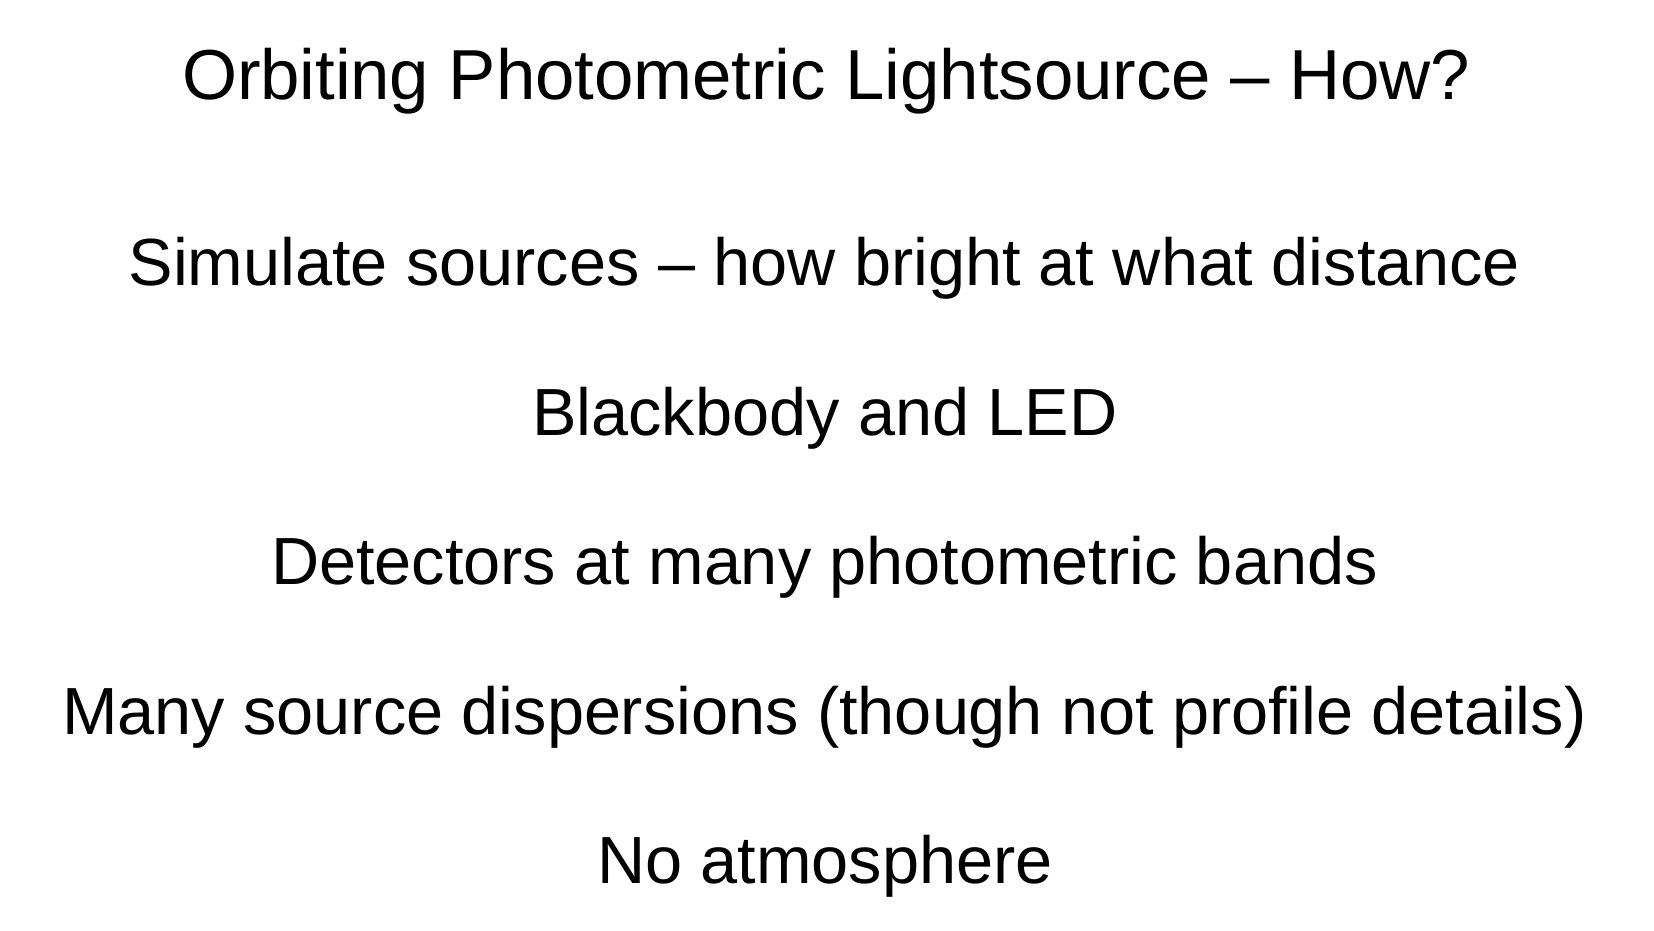

# Orbiting Photometric Lightsource – How?
Simulate sources – how bright at what distance
Blackbody and LED
Detectors at many photometric bands
Many source dispersions (though not profile details)
No atmosphere